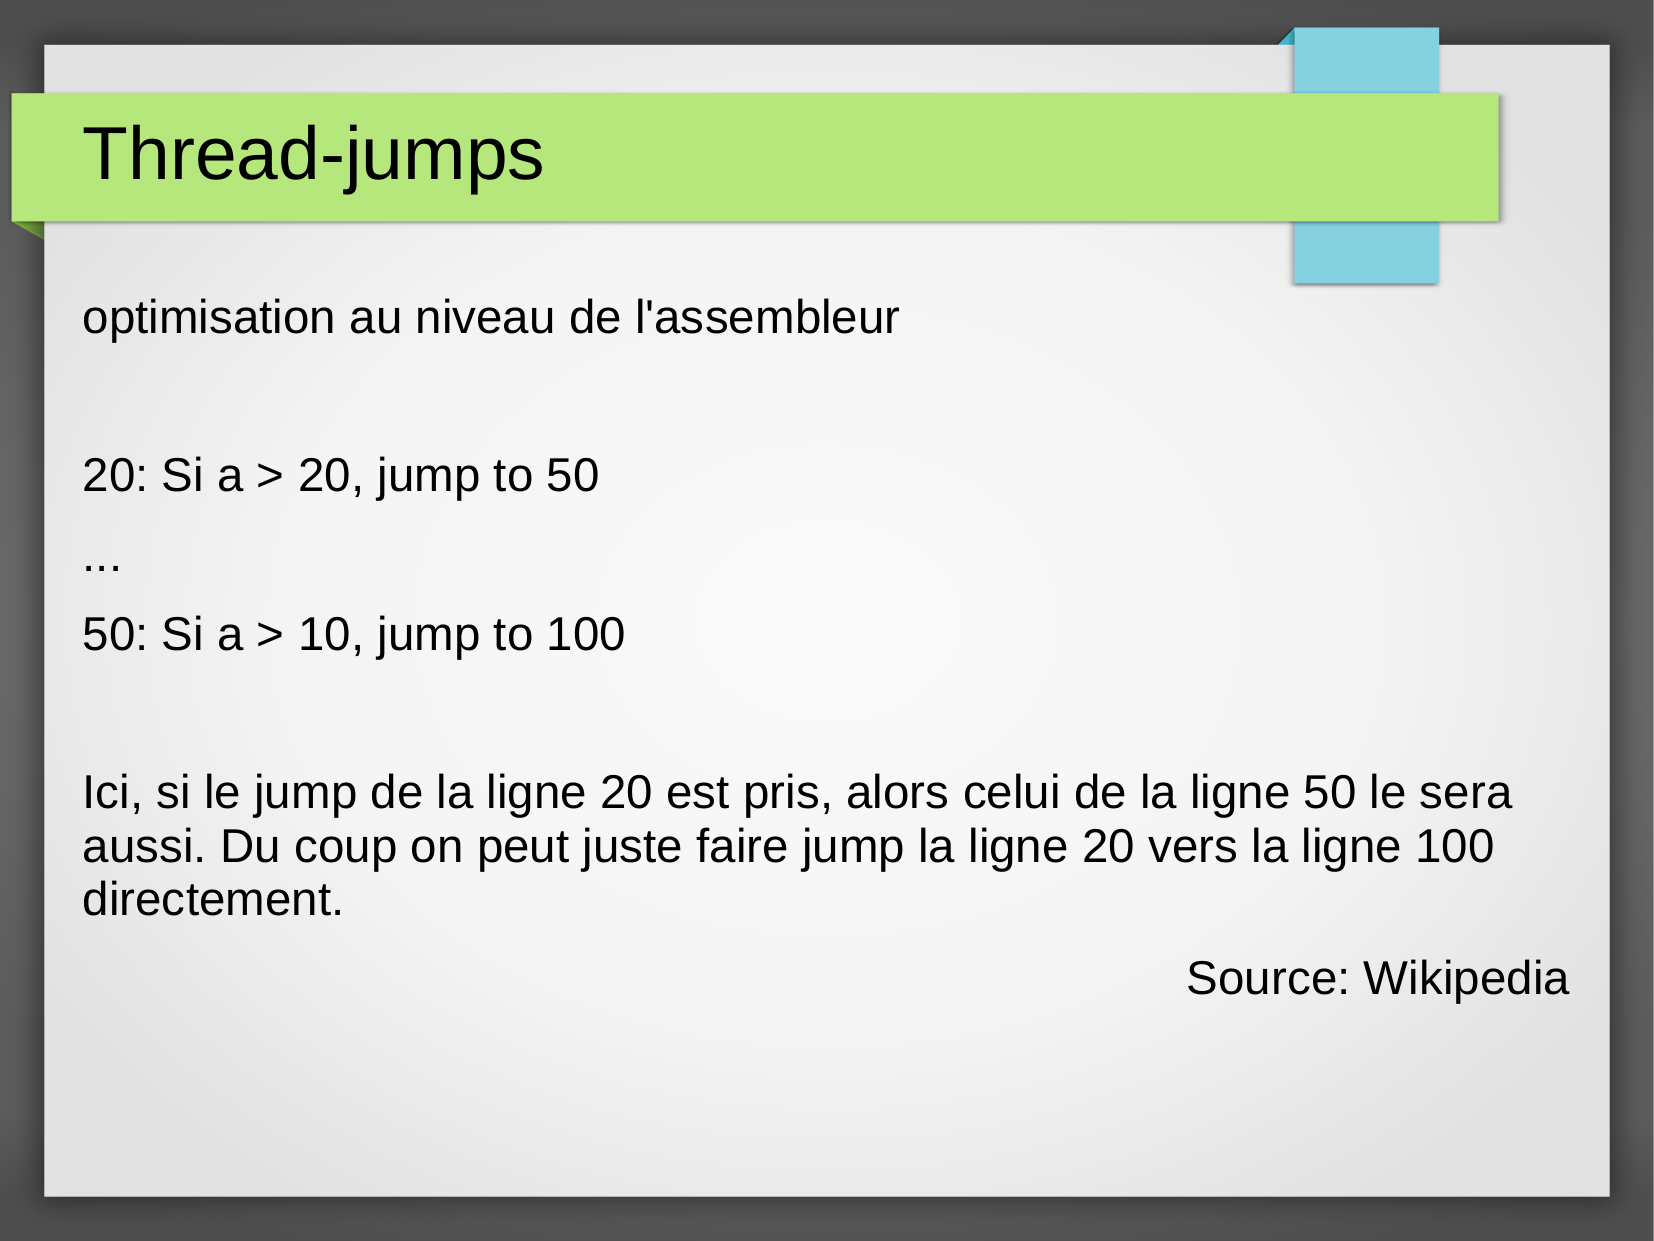

# Thread-jumps
optimisation au niveau de l'assembleur
20: Si a > 20, jump to 50
...
50: Si a > 10, jump to 100
Ici, si le jump de la ligne 20 est pris, alors celui de la ligne 50 le sera aussi. Du coup on peut juste faire jump la ligne 20 vers la ligne 100 directement.
Source: Wikipedia